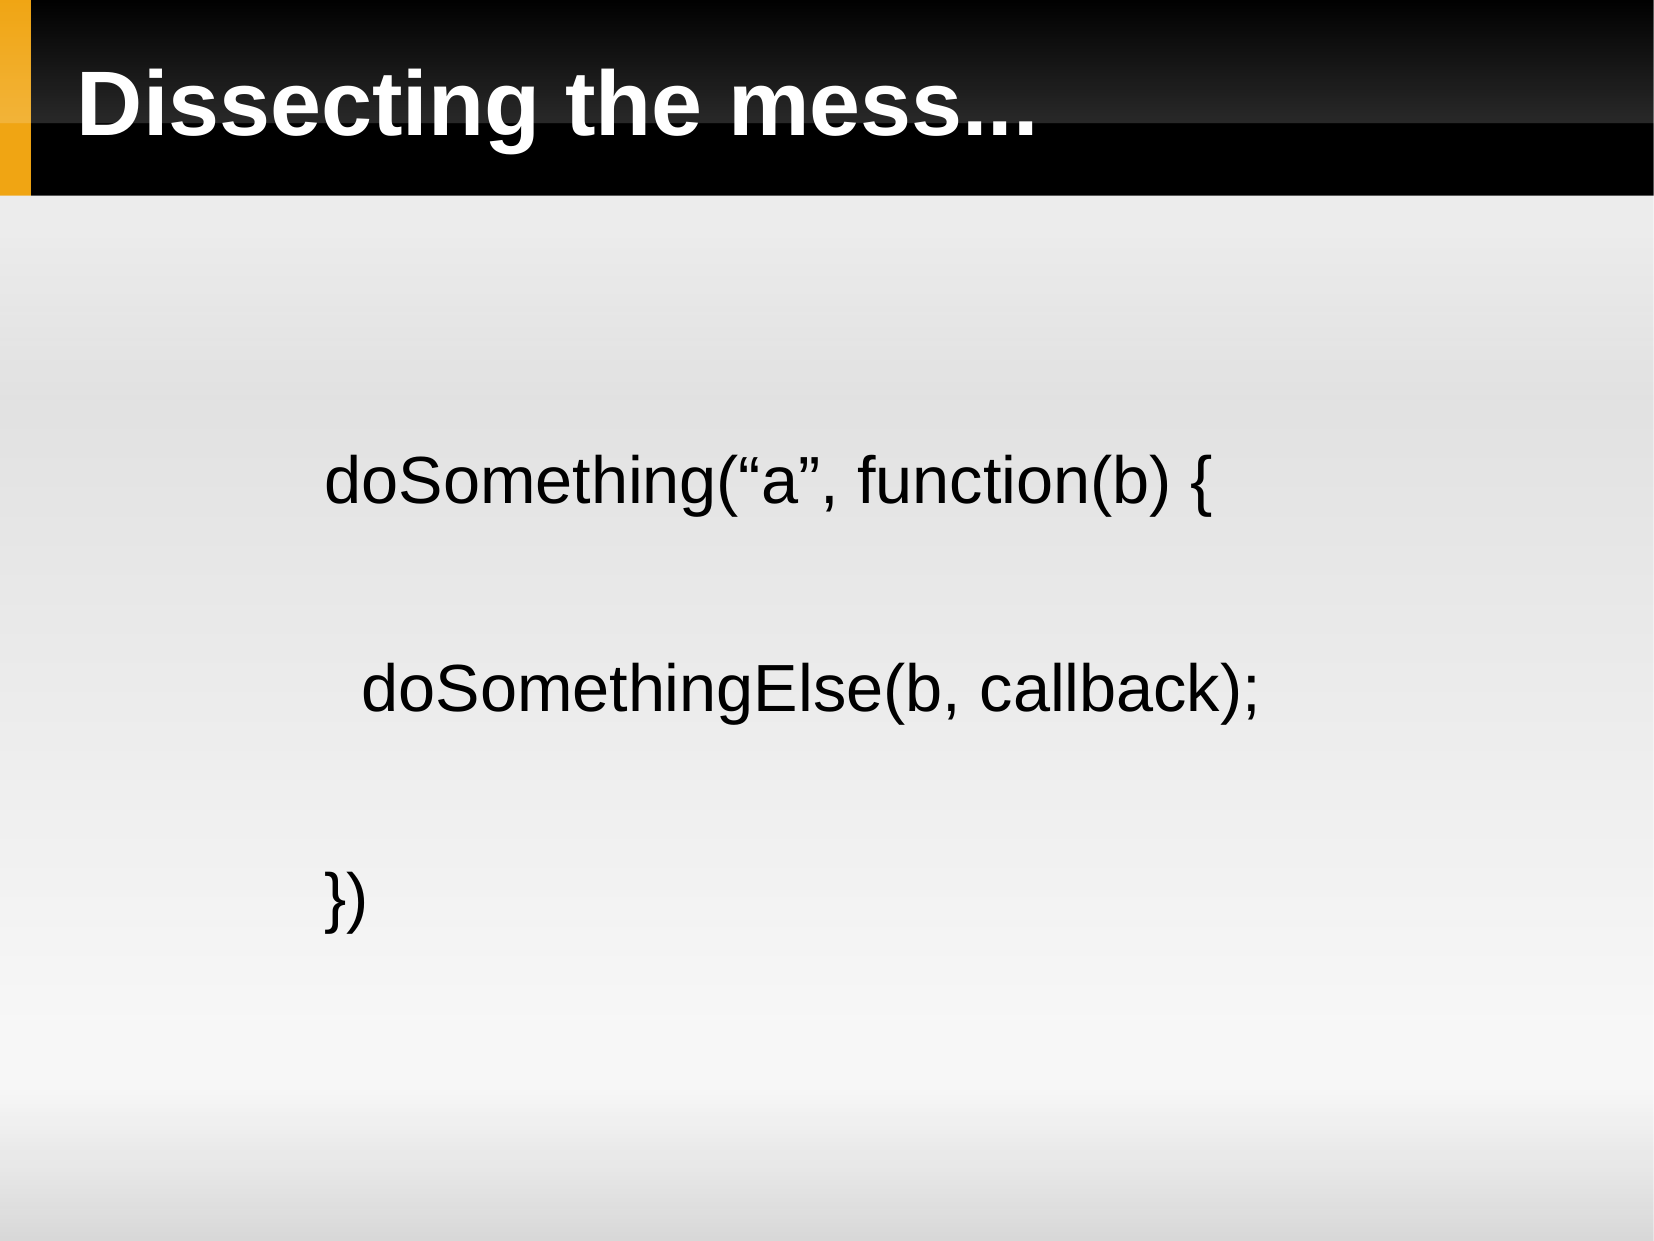

# Dissecting the mess...
doSomething(“a”, function(b) {
 doSomethingElse(b, callback);
})